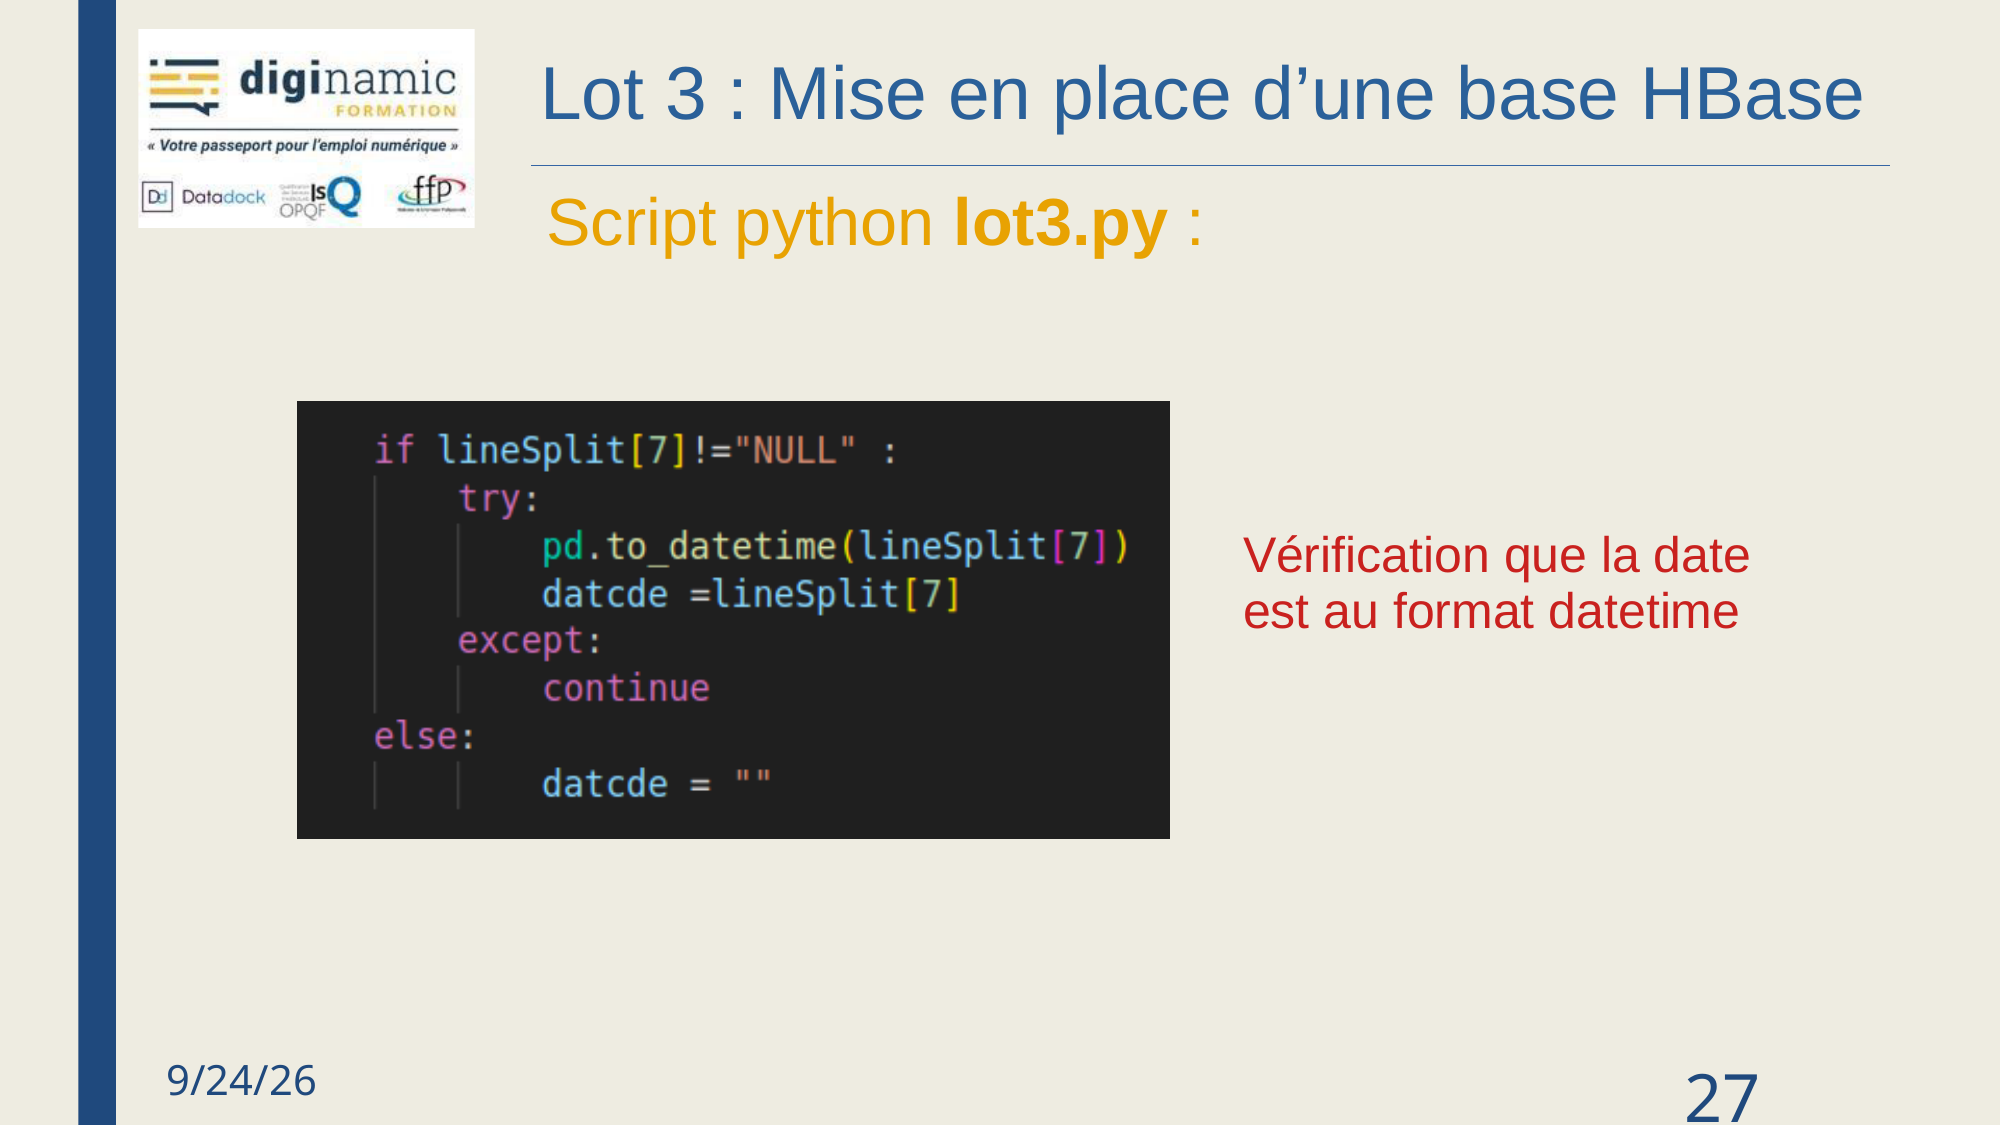

# Lot 3 : Mise en place d’une base HBase
Script python lot3.py :
Vérification que la date est au format datetime
26